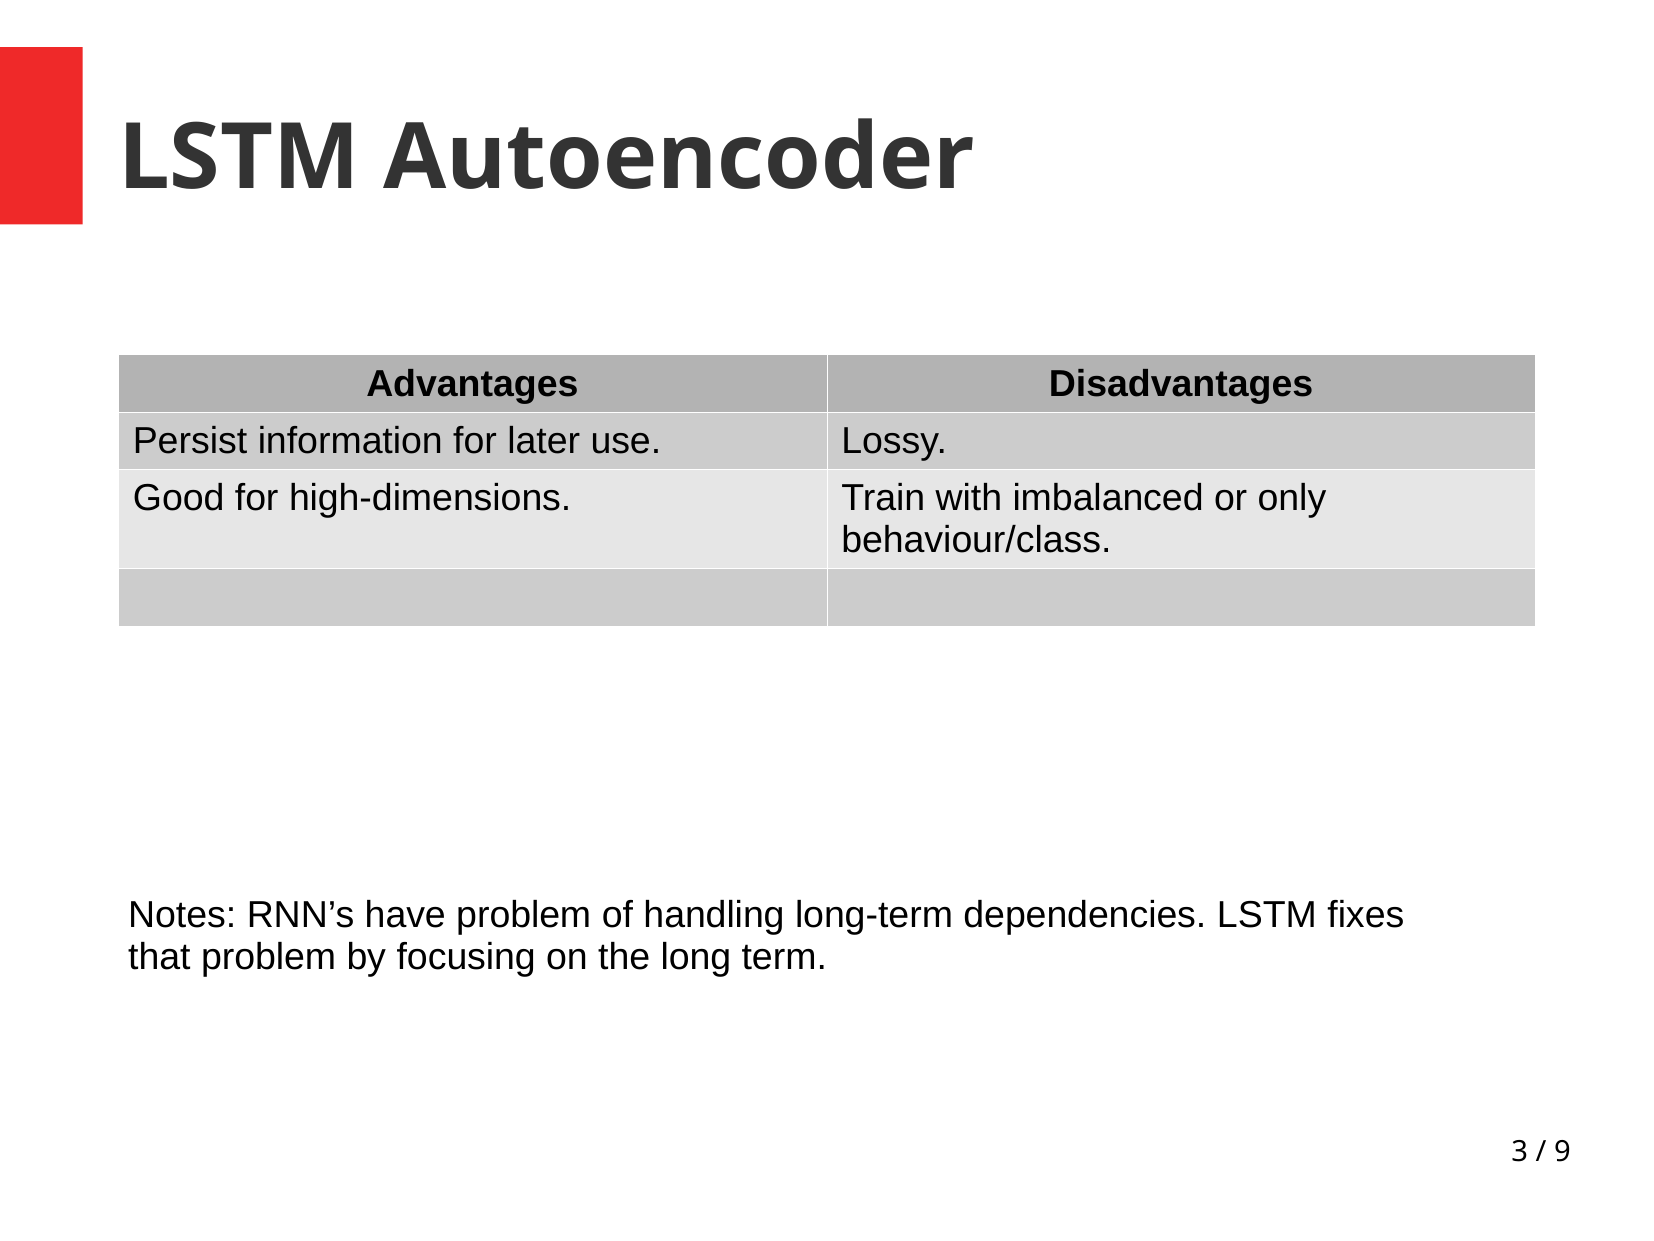

# LSTM Autoencoder
| Advantages | Disadvantages |
| --- | --- |
| Persist information for later use. | Lossy. |
| Good for high-dimensions. | Train with imbalanced or only behaviour/class. |
| | |
Notes: RNN’s have problem of handling long-term dependencies. LSTM fixes that problem by focusing on the long term.
3